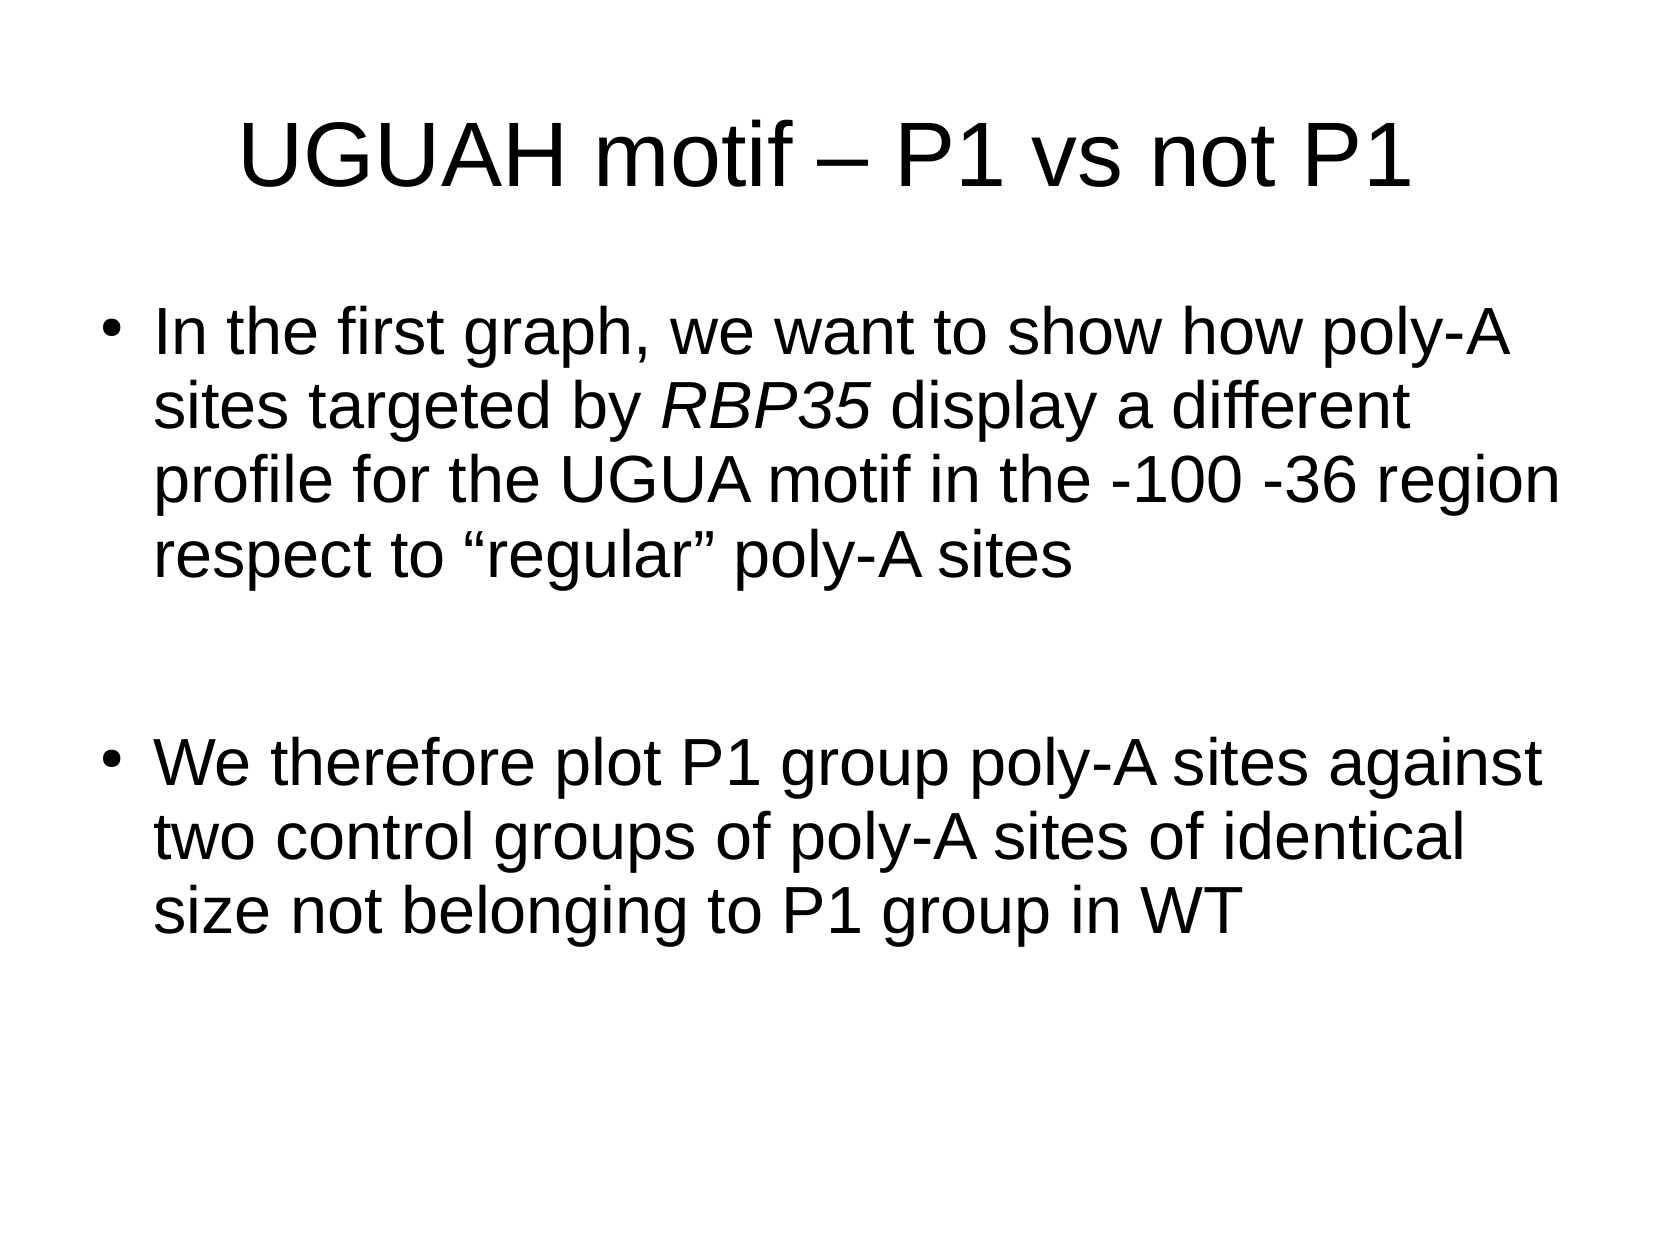

# UGUAH motif – P1 vs not P1
In the first graph, we want to show how poly-A sites targeted by RBP35 display a different profile for the UGUA motif in the -100 -36 region respect to “regular” poly-A sites
We therefore plot P1 group poly-A sites against two control groups of poly-A sites of identical size not belonging to P1 group in WT